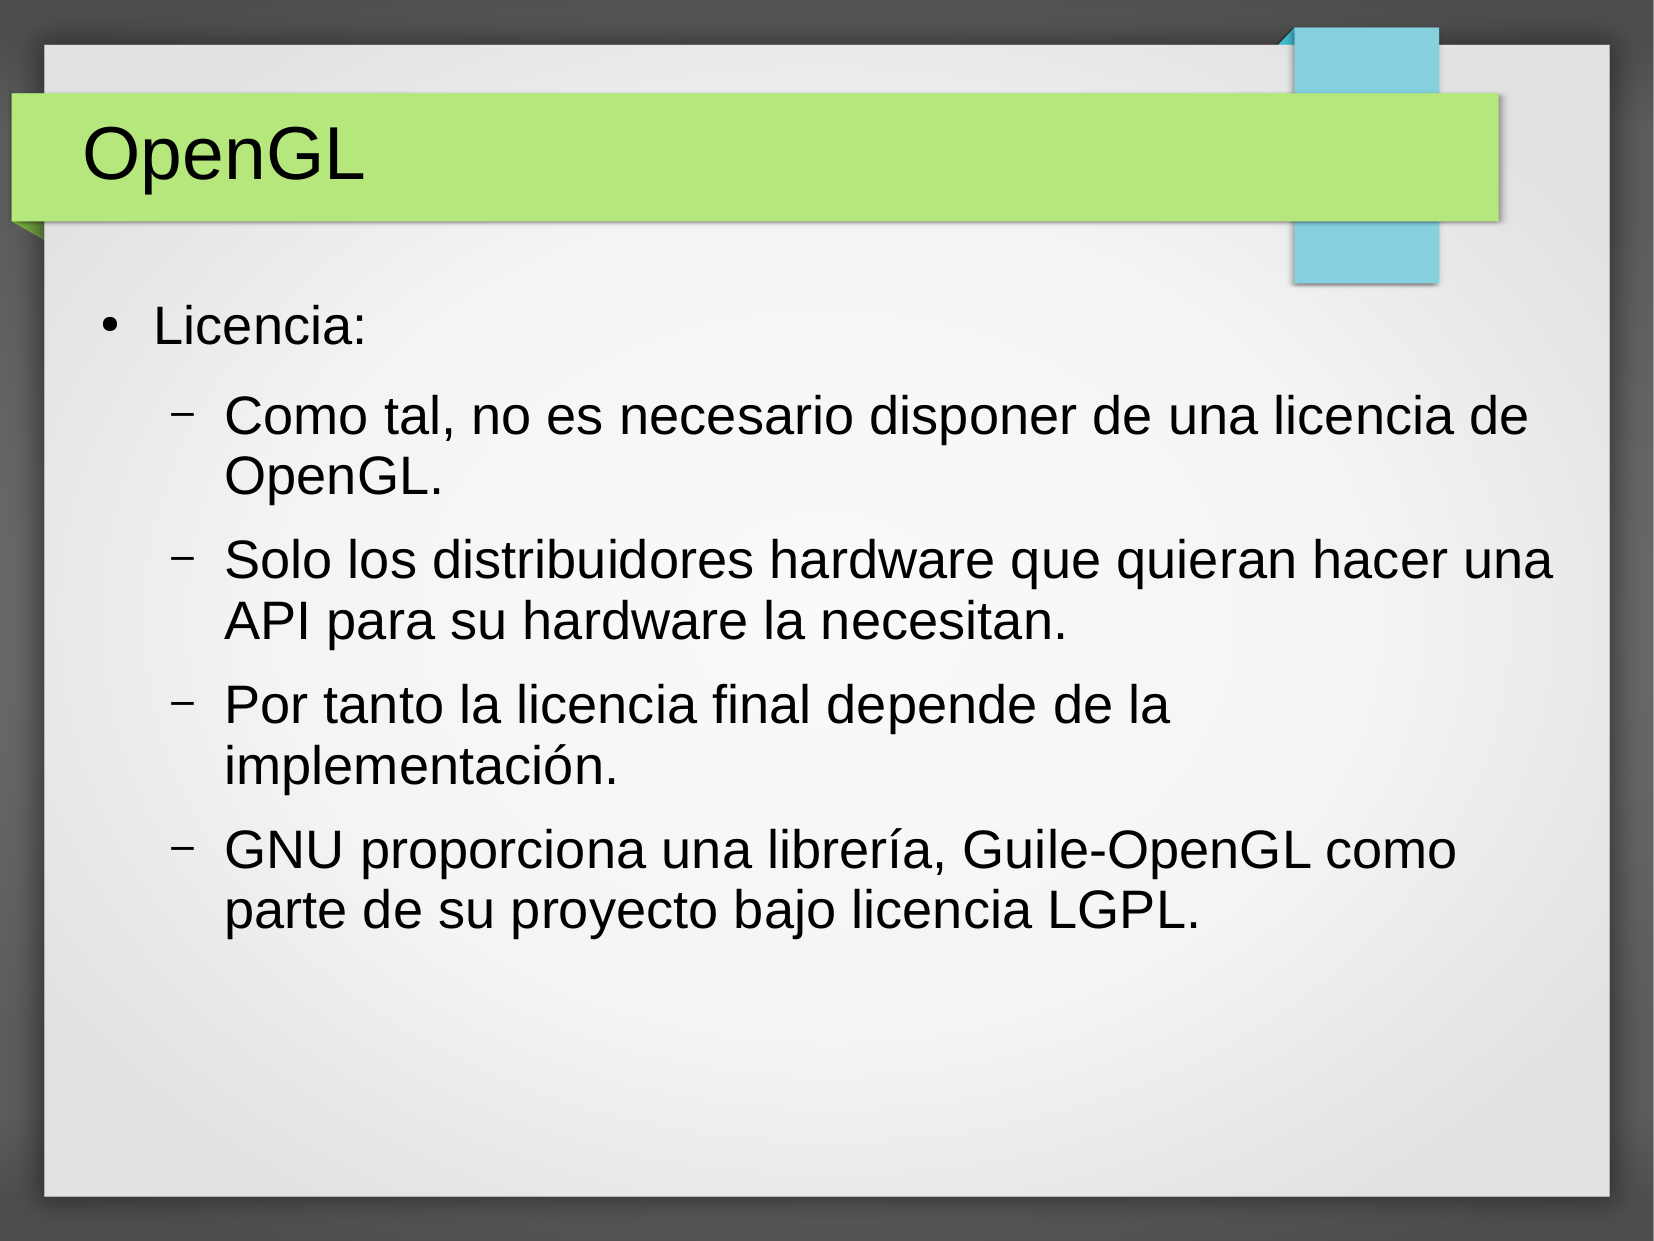

# OpenGL
Licencia:
Como tal, no es necesario disponer de una licencia de OpenGL.
Solo los distribuidores hardware que quieran hacer una API para su hardware la necesitan.
Por tanto la licencia final depende de la implementación.
GNU proporciona una librería, Guile-OpenGL como parte de su proyecto bajo licencia LGPL.